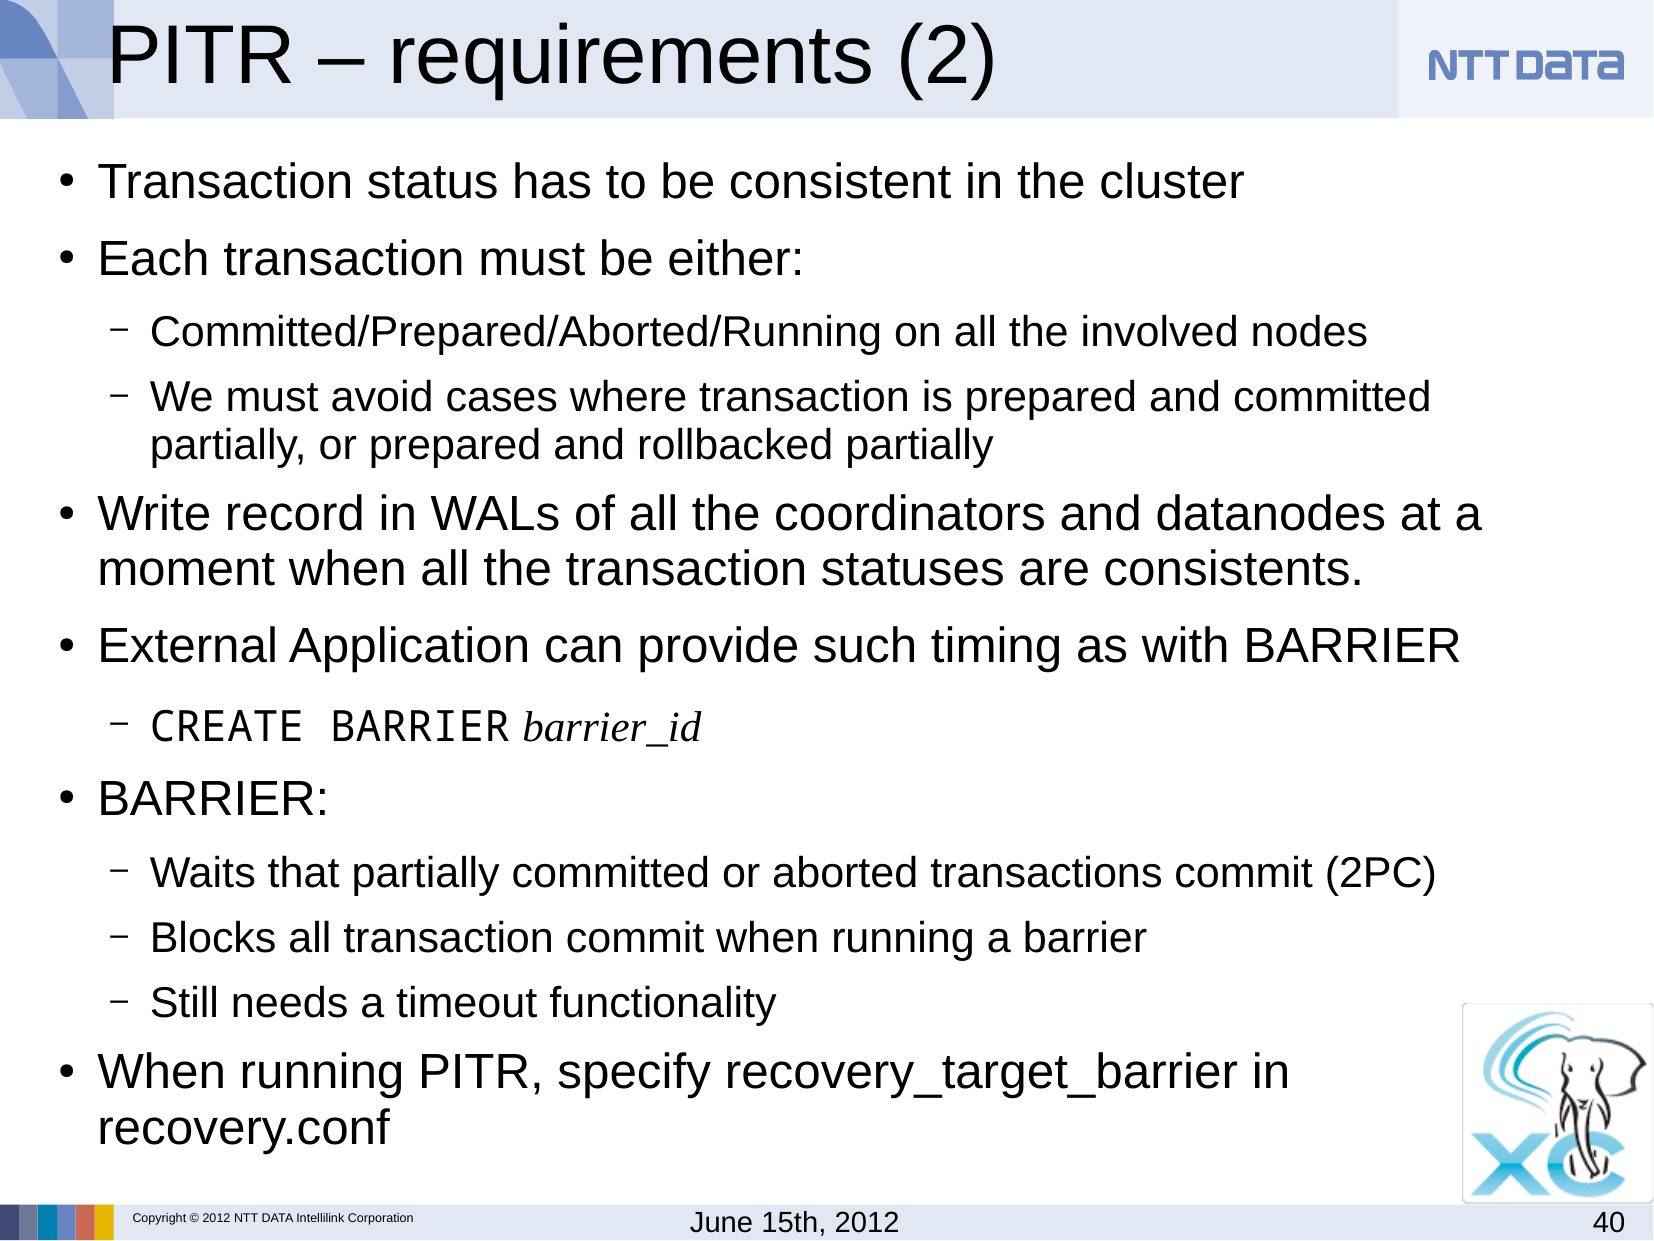

# PITR – requirements (2)
Transaction status has to be consistent in the cluster
Each transaction must be either:
Committed/Prepared/Aborted/Running on all the involved nodes
We must avoid cases where transaction is prepared and committed partially, or prepared and rollbacked partially
Write record in WALs of all the coordinators and datanodes at a moment when all the transaction statuses are consistents.
External Application can provide such timing as with BARRIER
CREATE BARRIER barrier_id
BARRIER:
Waits that partially committed or aborted transactions commit (2PC)
Blocks all transaction commit when running a barrier
Still needs a timeout functionality
When running PITR, specify recovery_target_barrier in recovery.conf
June 15th, 2012
40